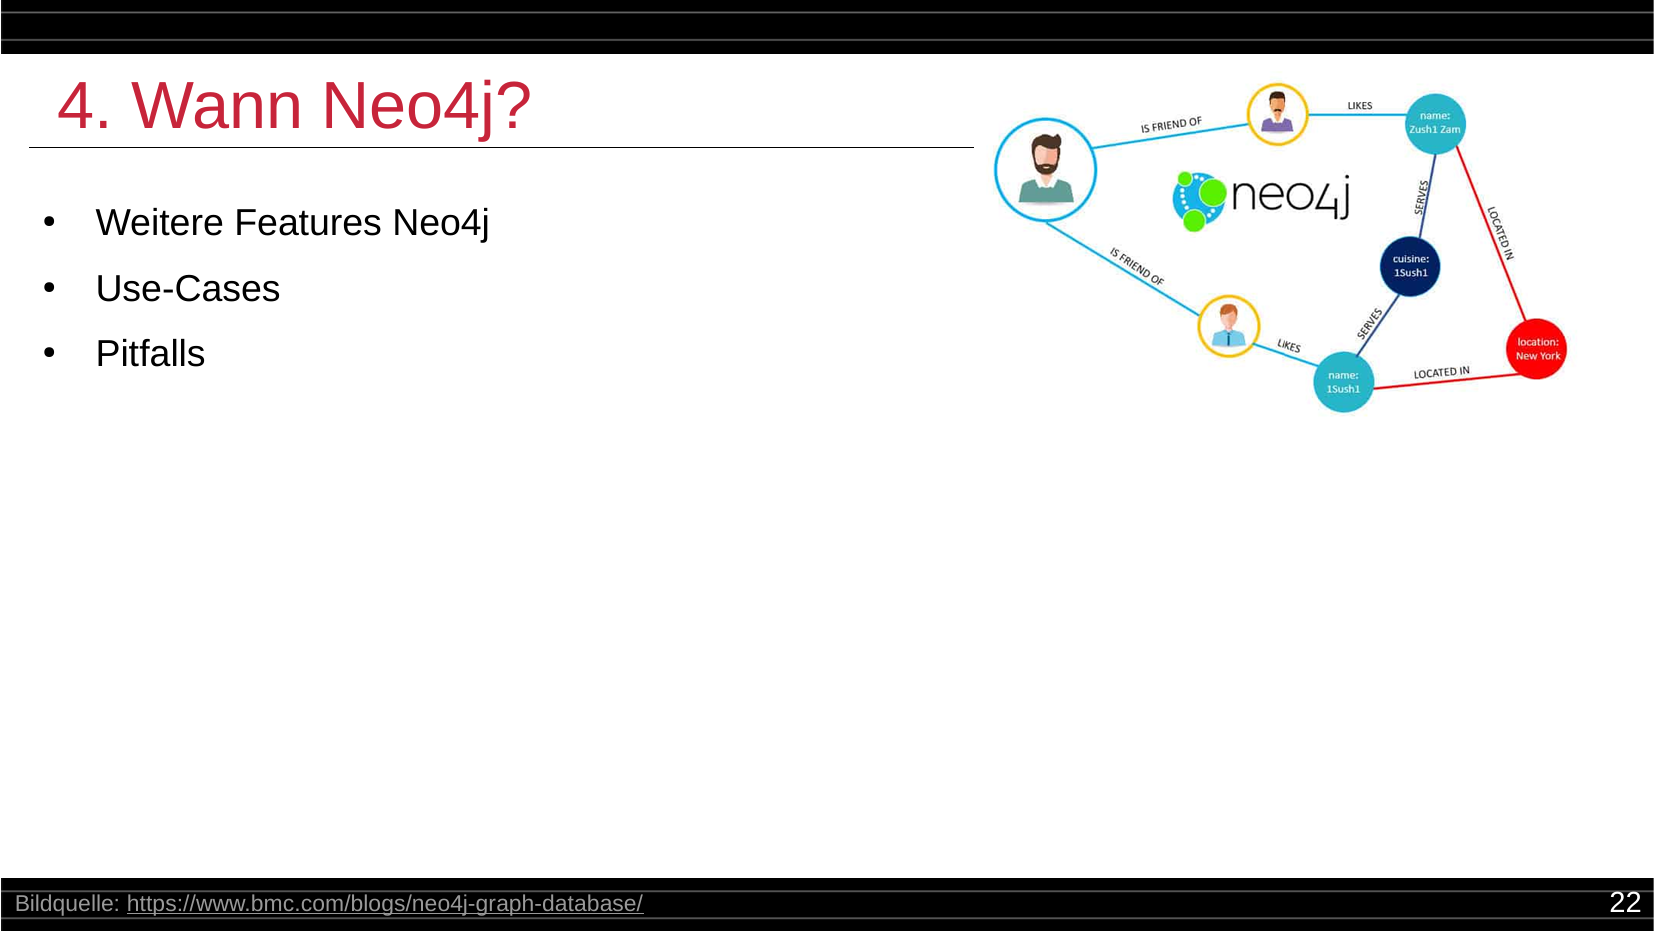

# 4. Wann Neo4j?
Weitere Features Neo4j
Use-Cases
Pitfalls
Bildquelle: https://www.bmc.com/blogs/neo4j-graph-database/